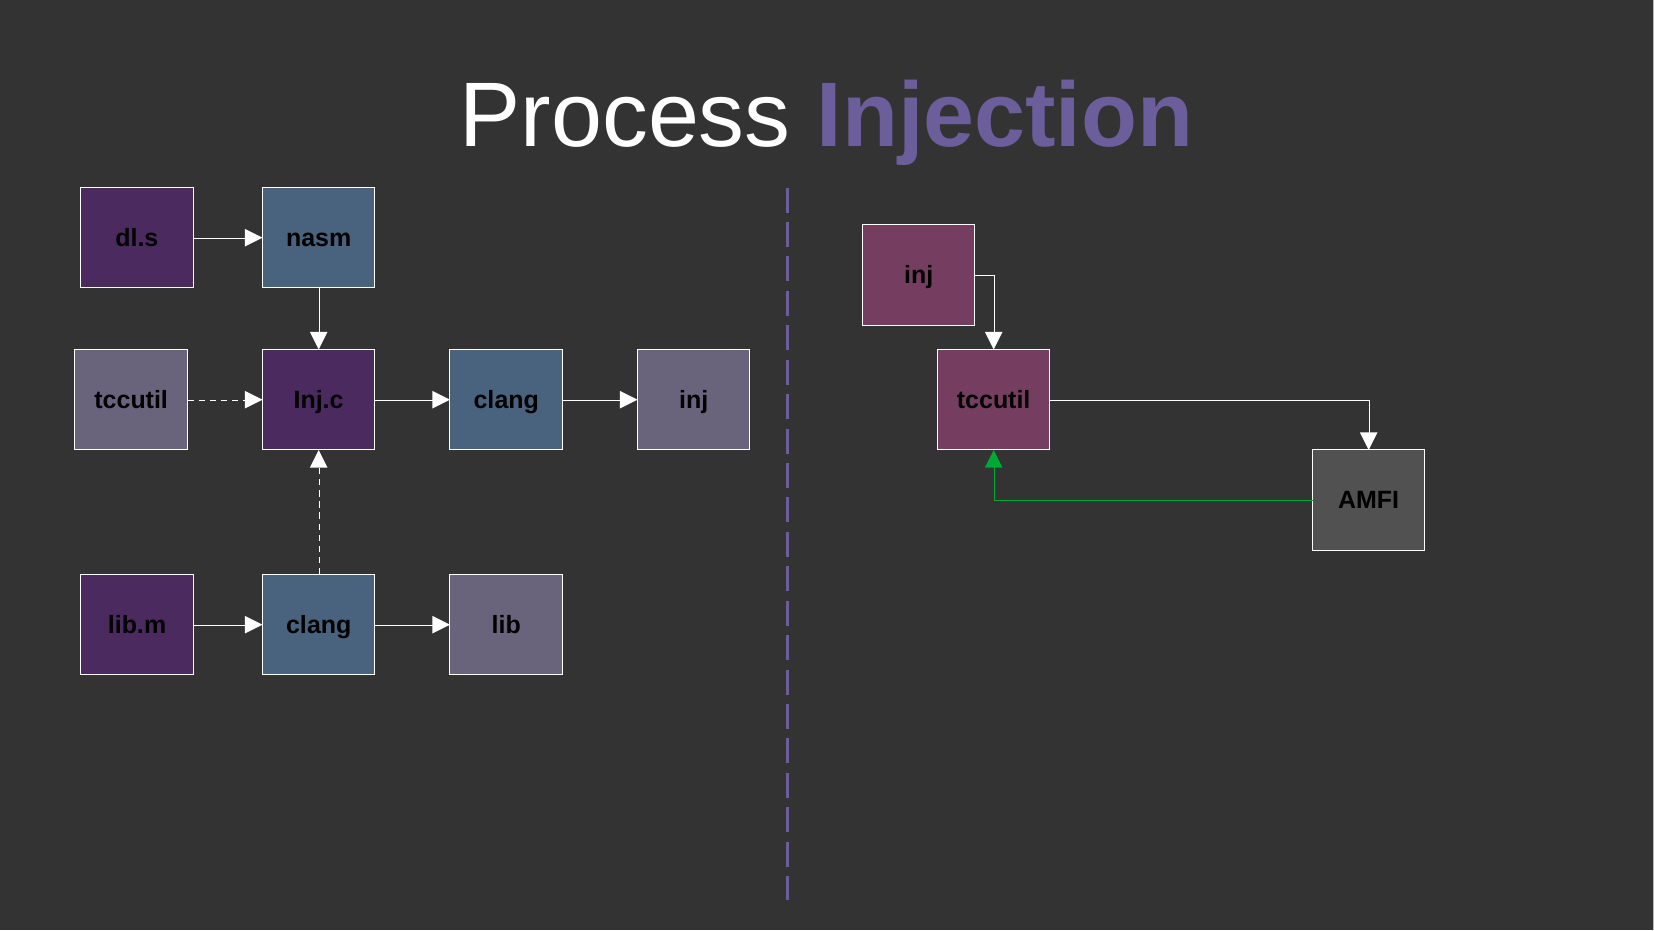

# Process Injection
dl.s
nasm
inj
tccutil
Inj.c
clang
inj
tccutil
AMFI
lib.m
clang
lib